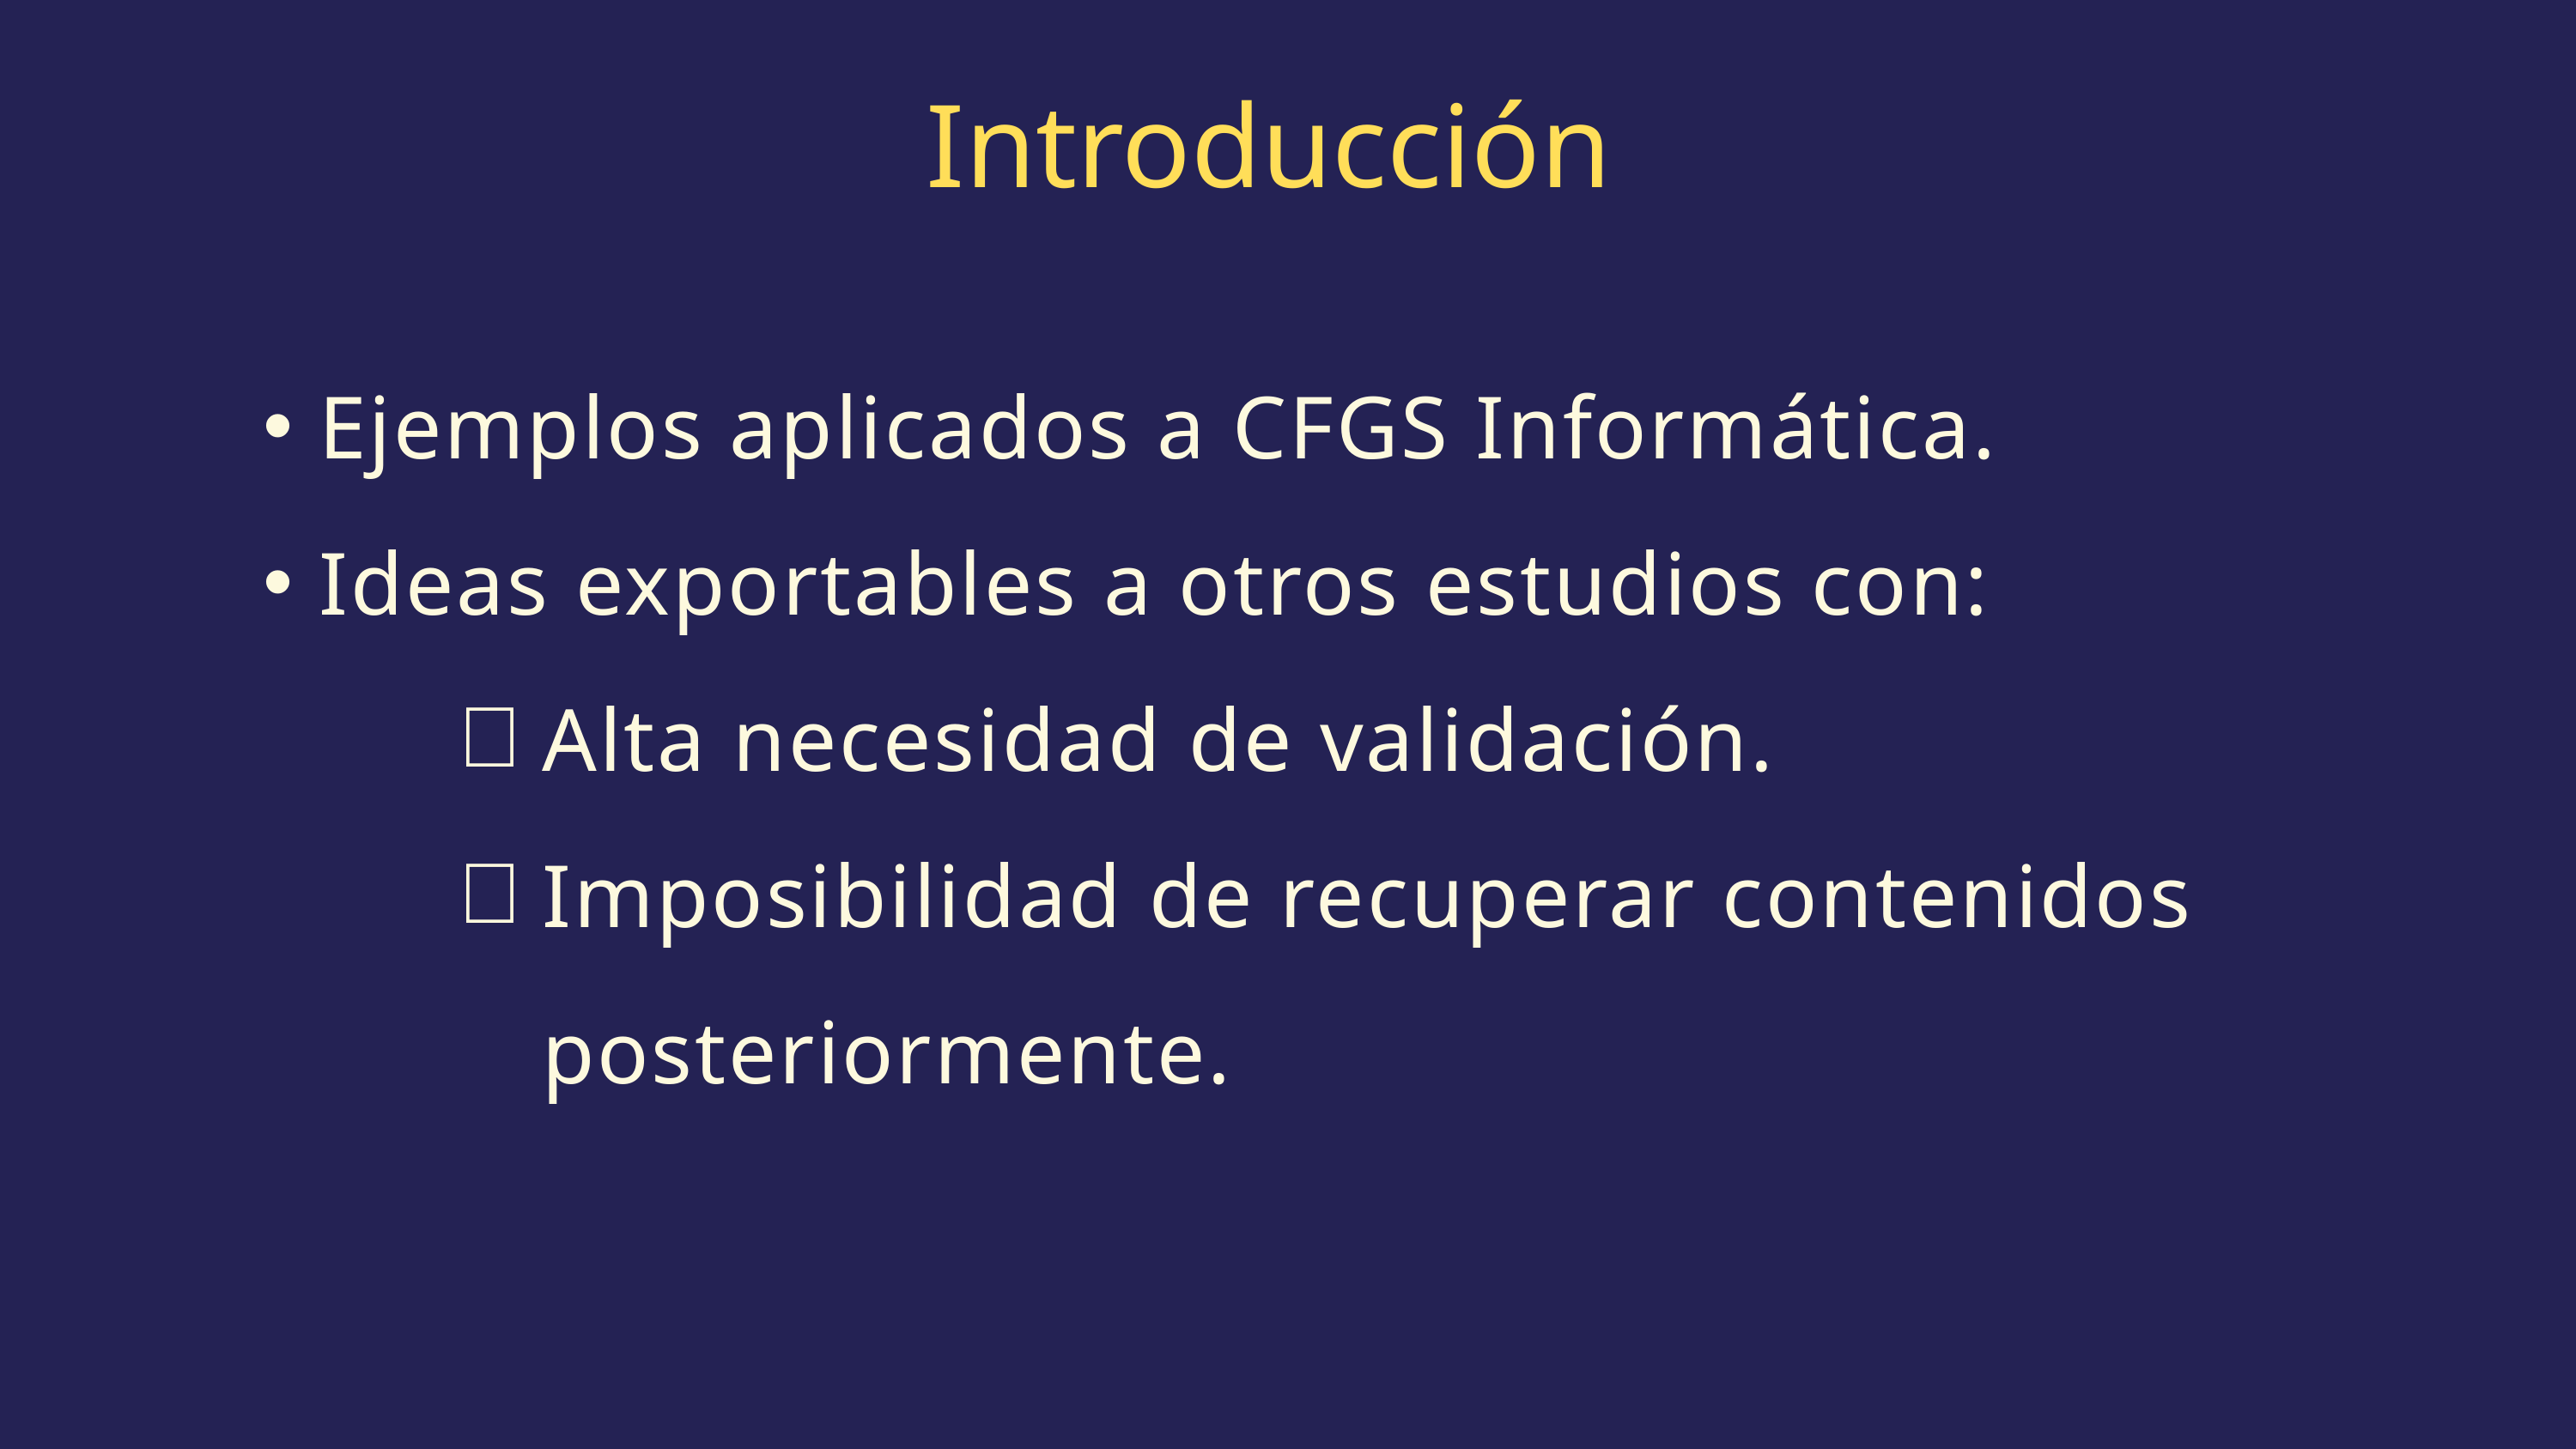

Introducción
Ejemplos aplicados a CFGS Informática.
Ideas exportables a otros estudios con:
Alta necesidad de validación.
Imposibilidad de recuperar contenidos posteriormente.